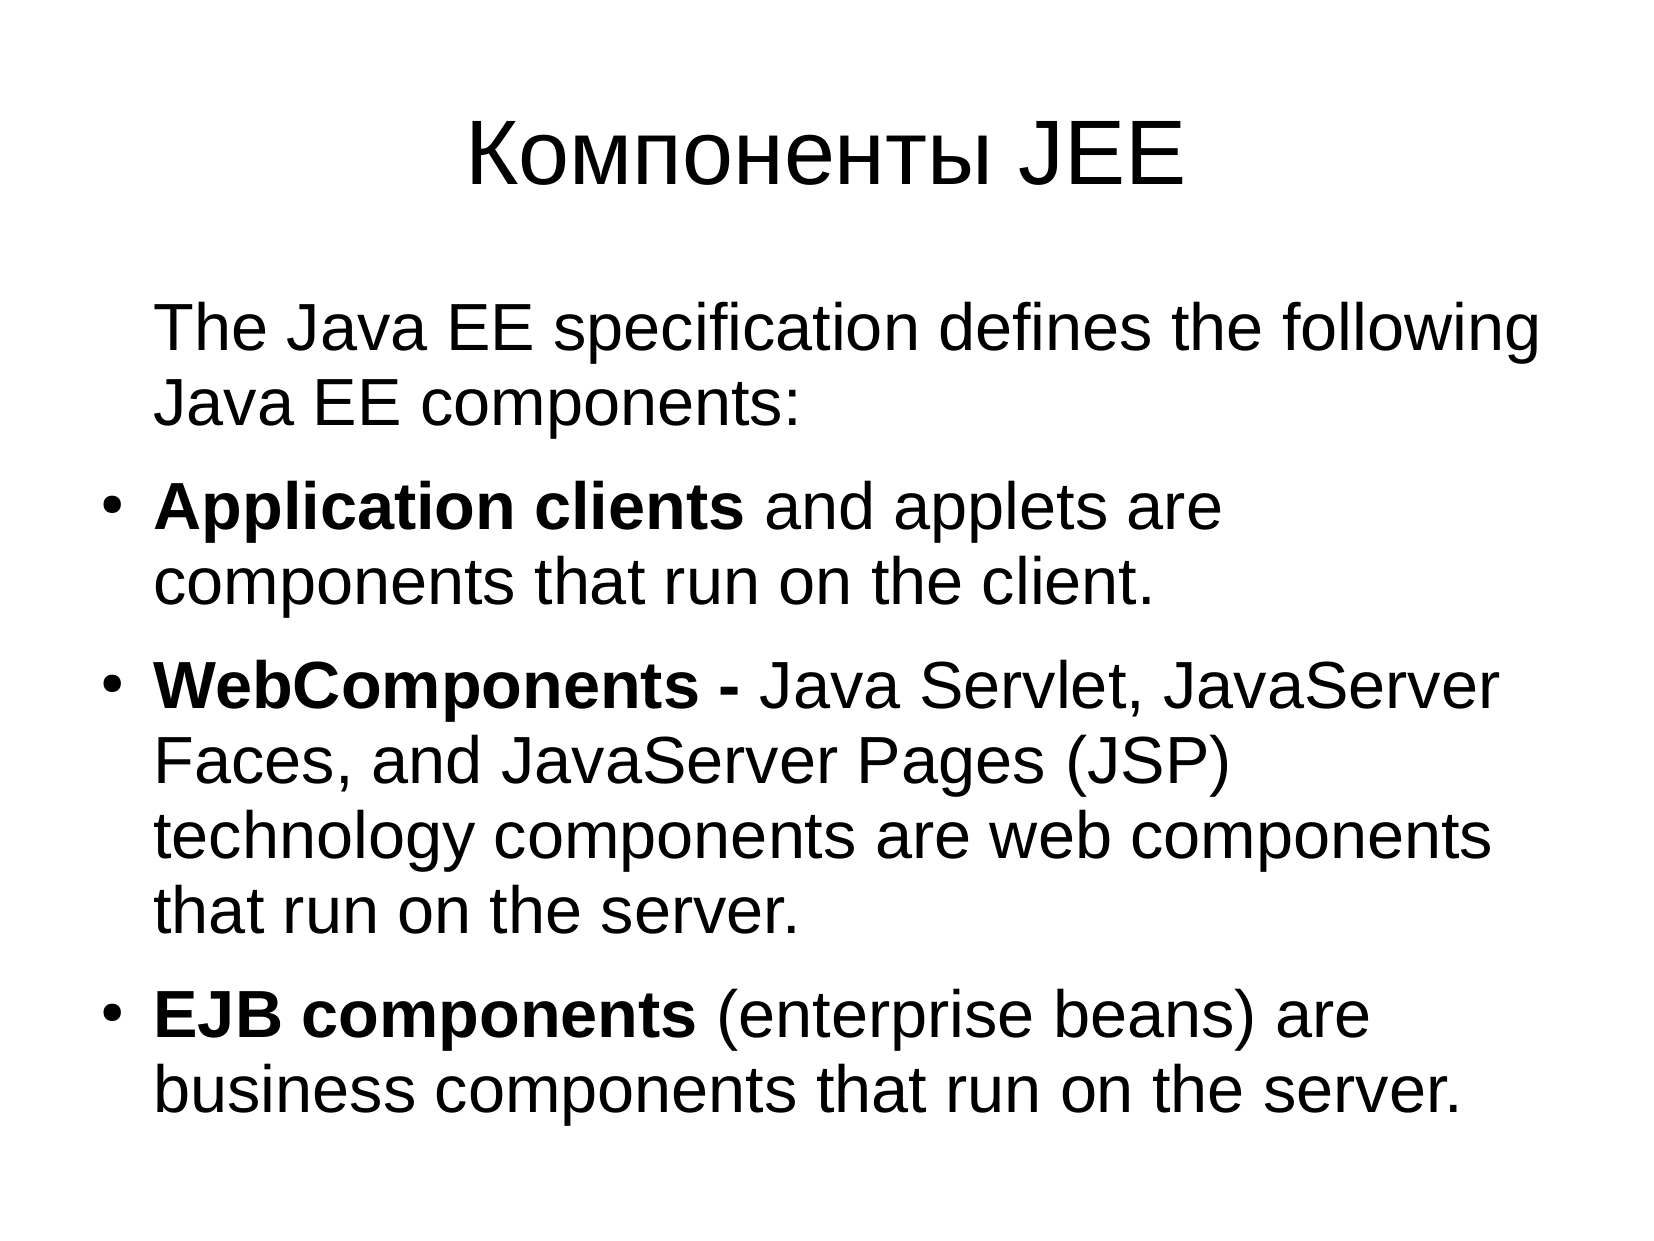

# Компоненты JEE
The Java EE specification defines the following Java EE components:
Application clients and applets are components that run on the client.
WebComponents - Java Servlet, JavaServer Faces, and JavaServer Pages (JSP) technology components are web components that run on the server.
EJB components (enterprise beans) are business components that run on the server.